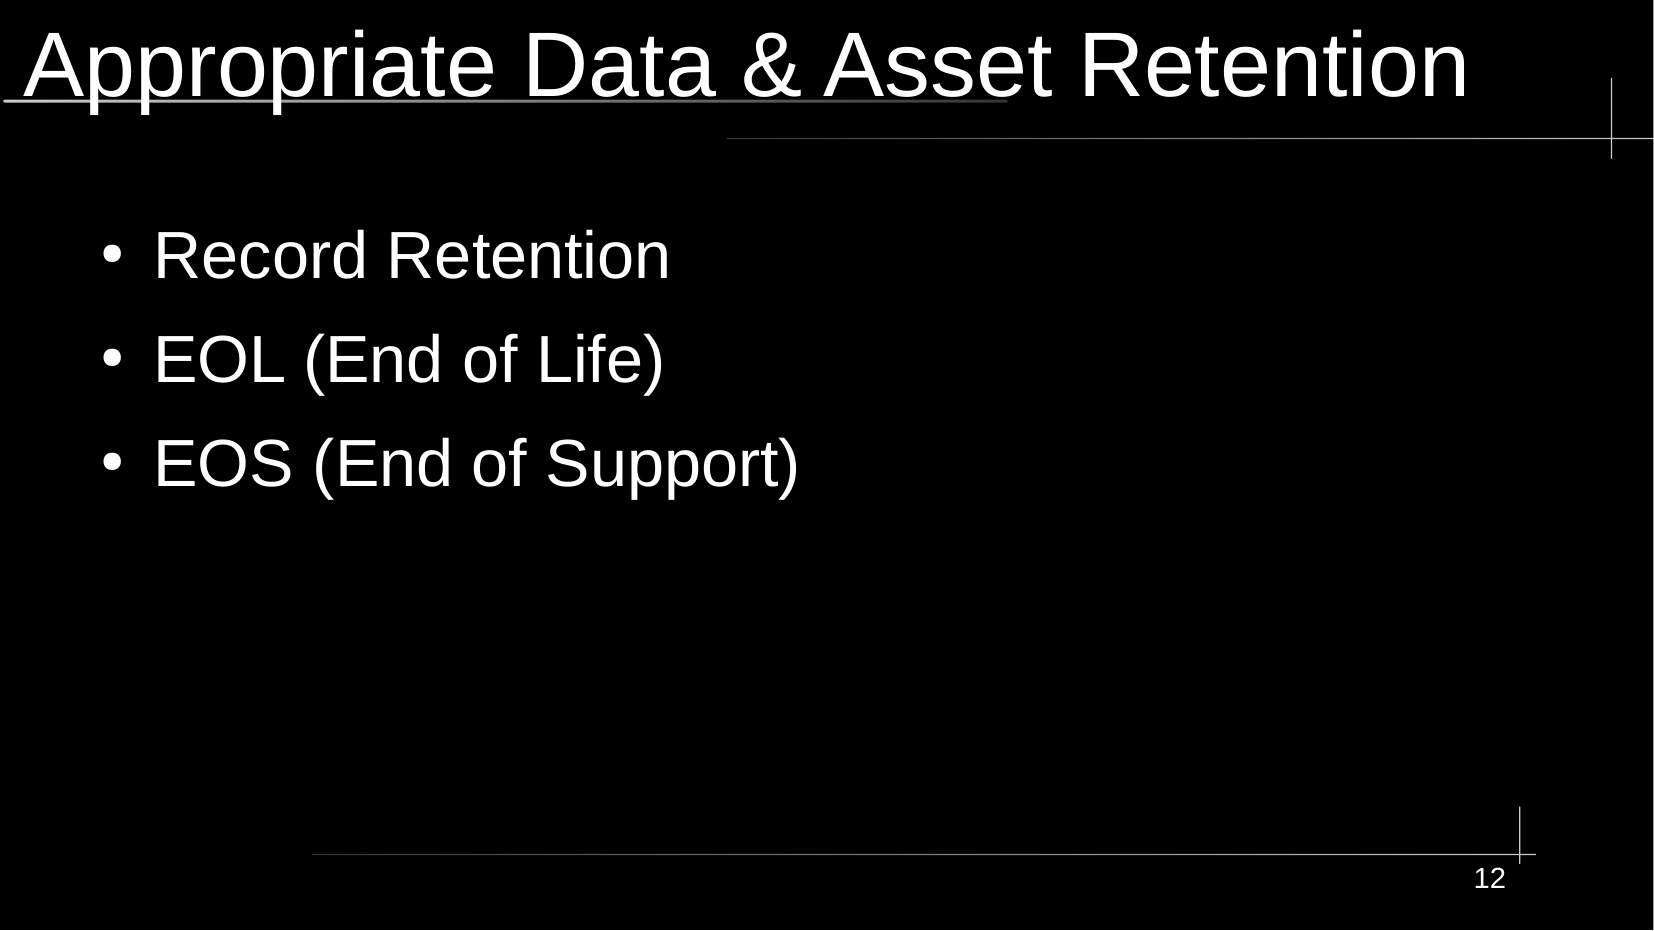

# Appropriate Data & Asset Retention
Record Retention
EOL (End of Life)
EOS (End of Support)
12